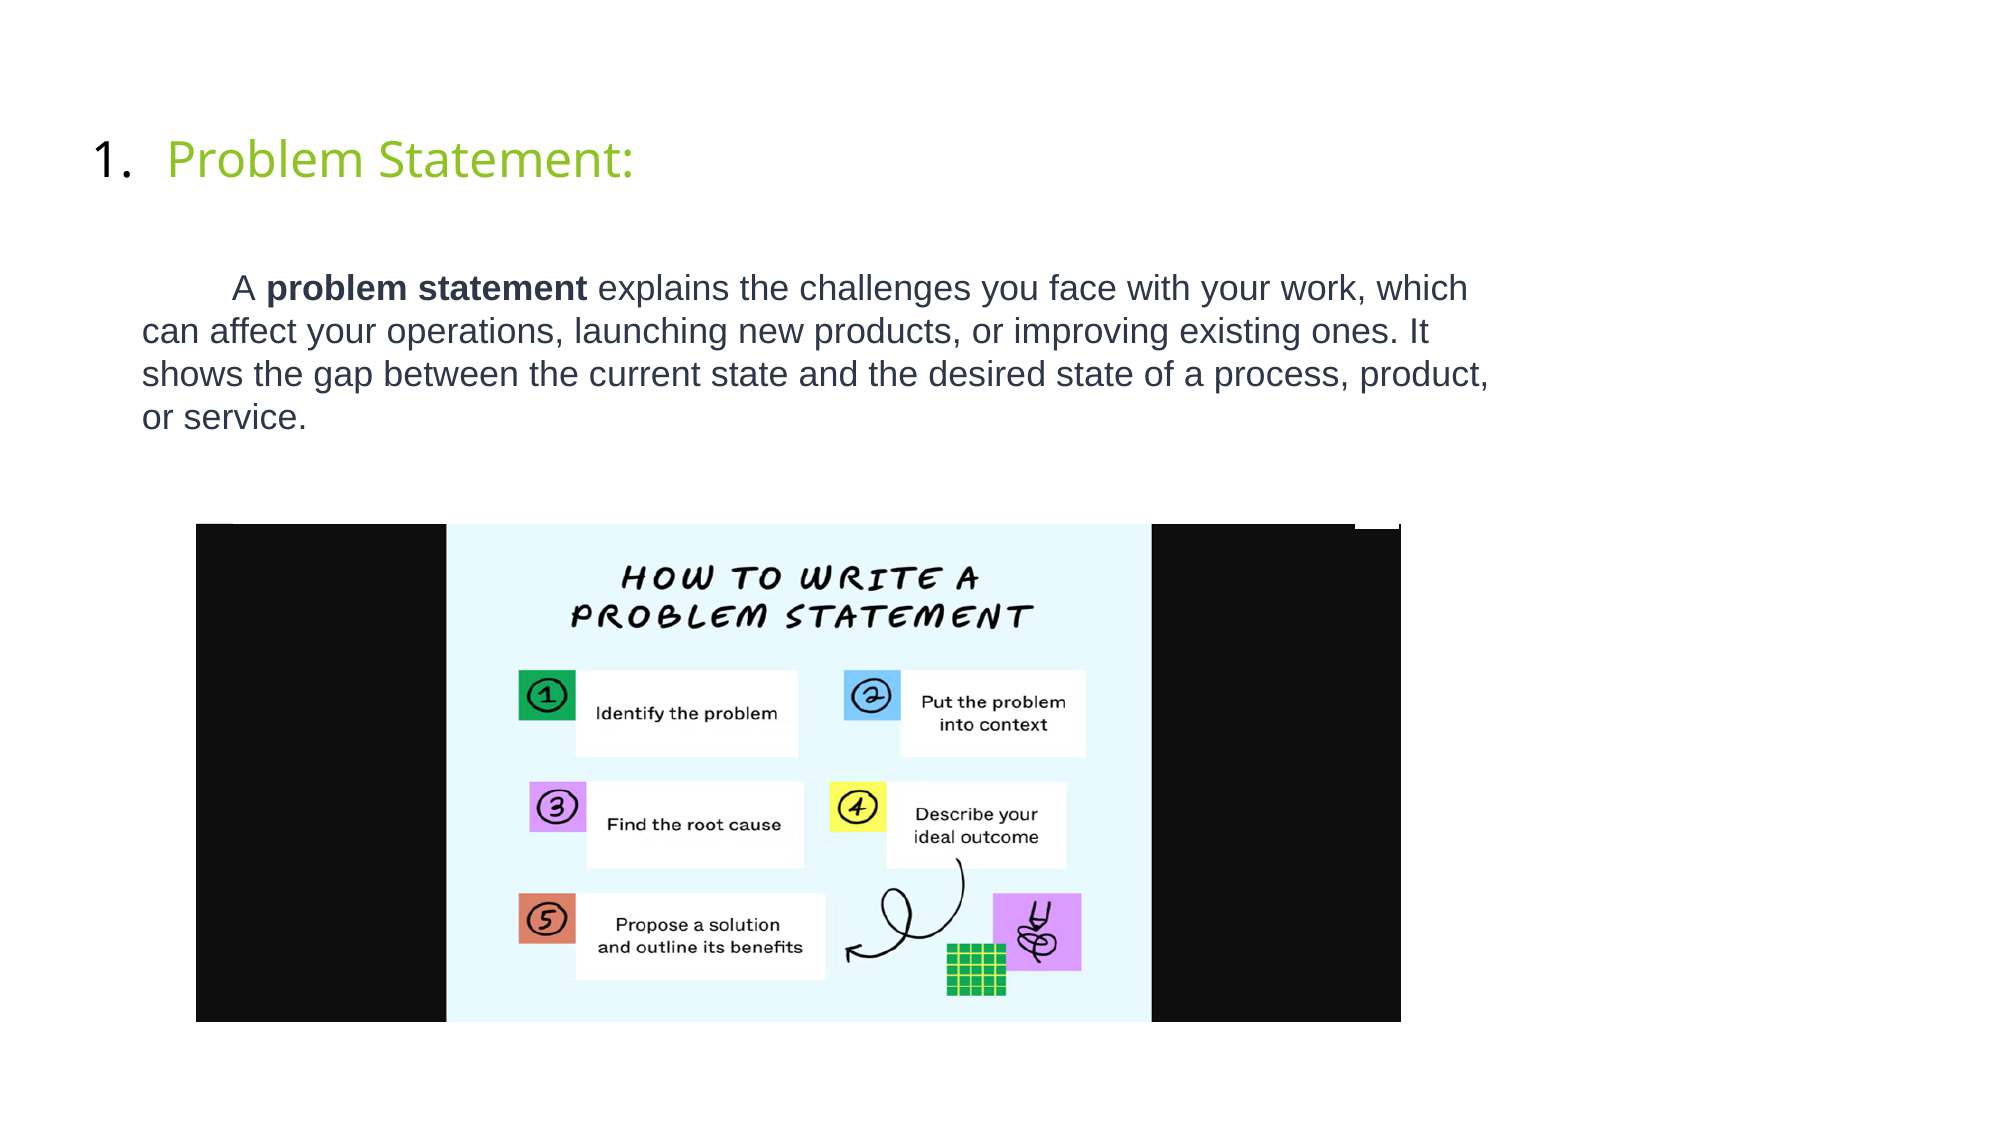

# Problem Statement:
 A problem statement explains the challenges you face with your work, which can affect your operations, launching new products, or improving existing ones. It shows the gap between the current state and the desired state of a process, product, or service.